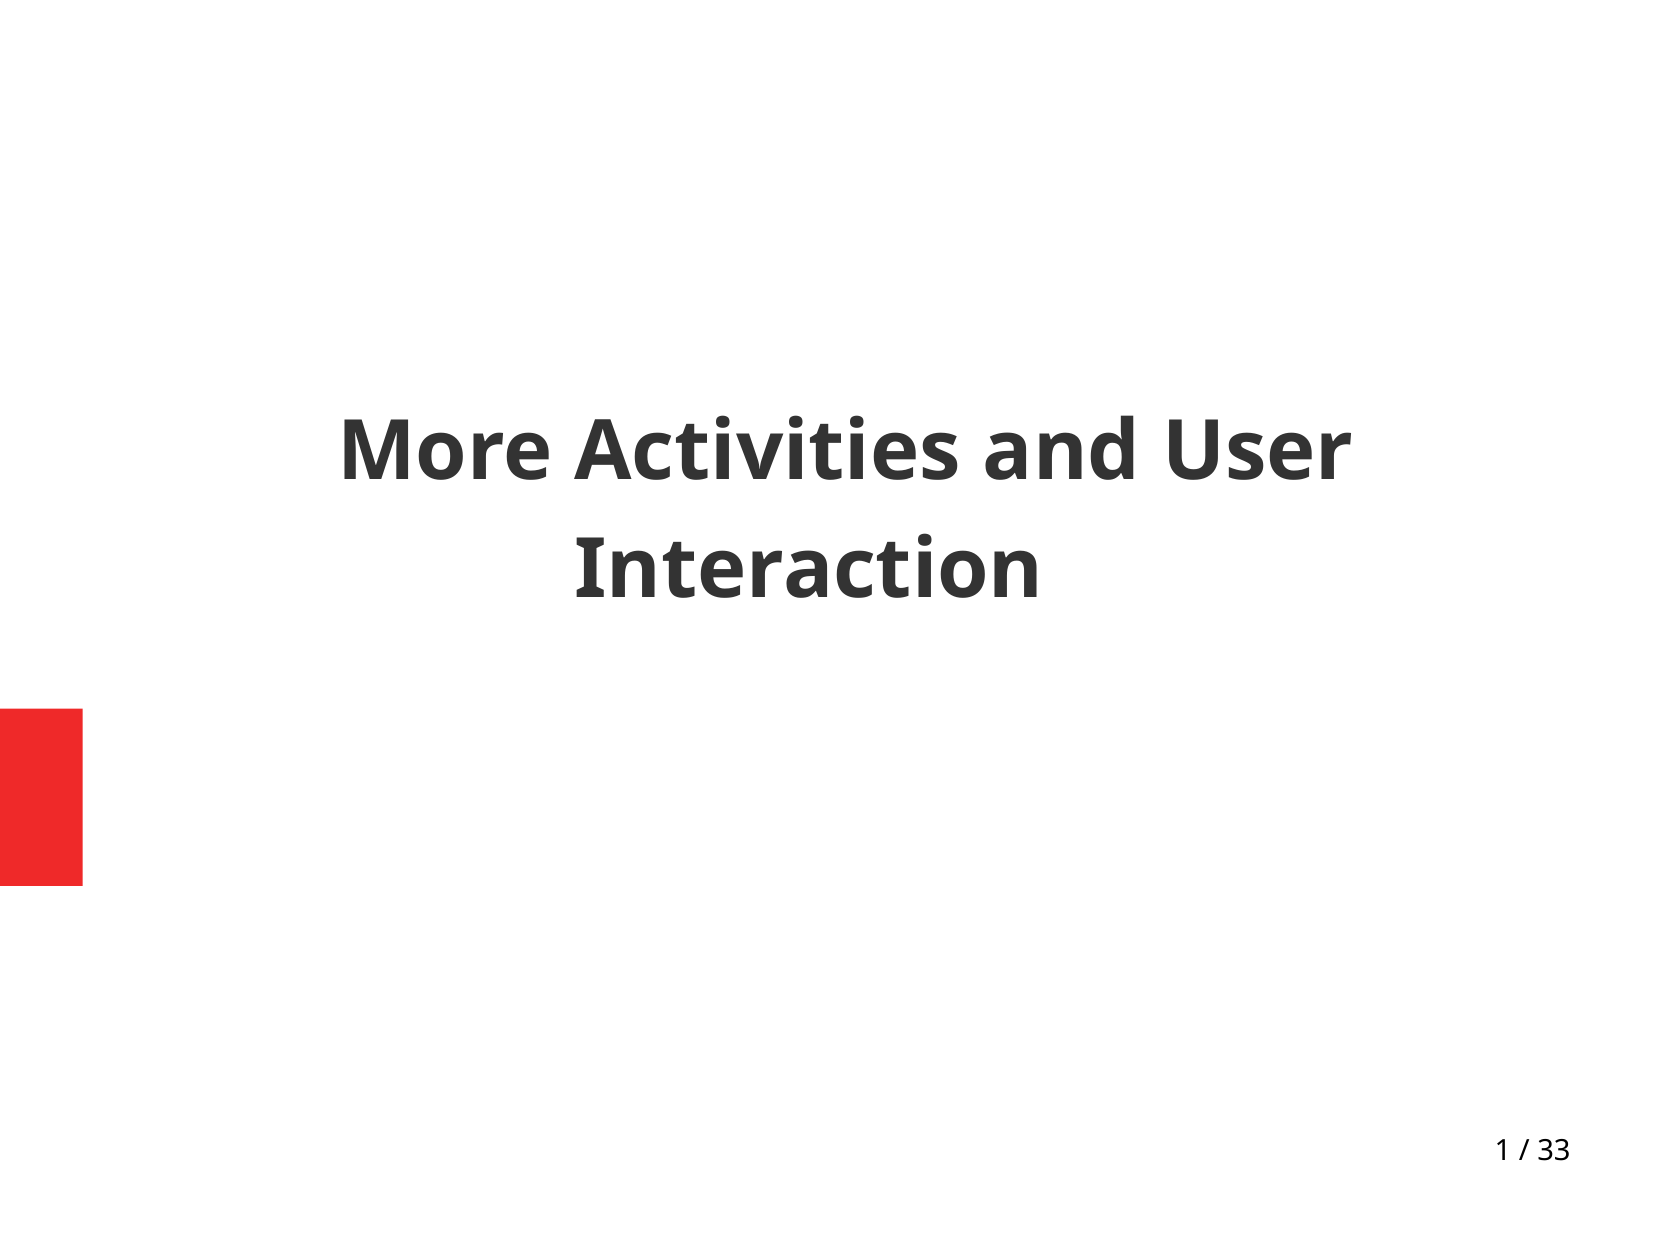

# More Activities and User Interaction
1